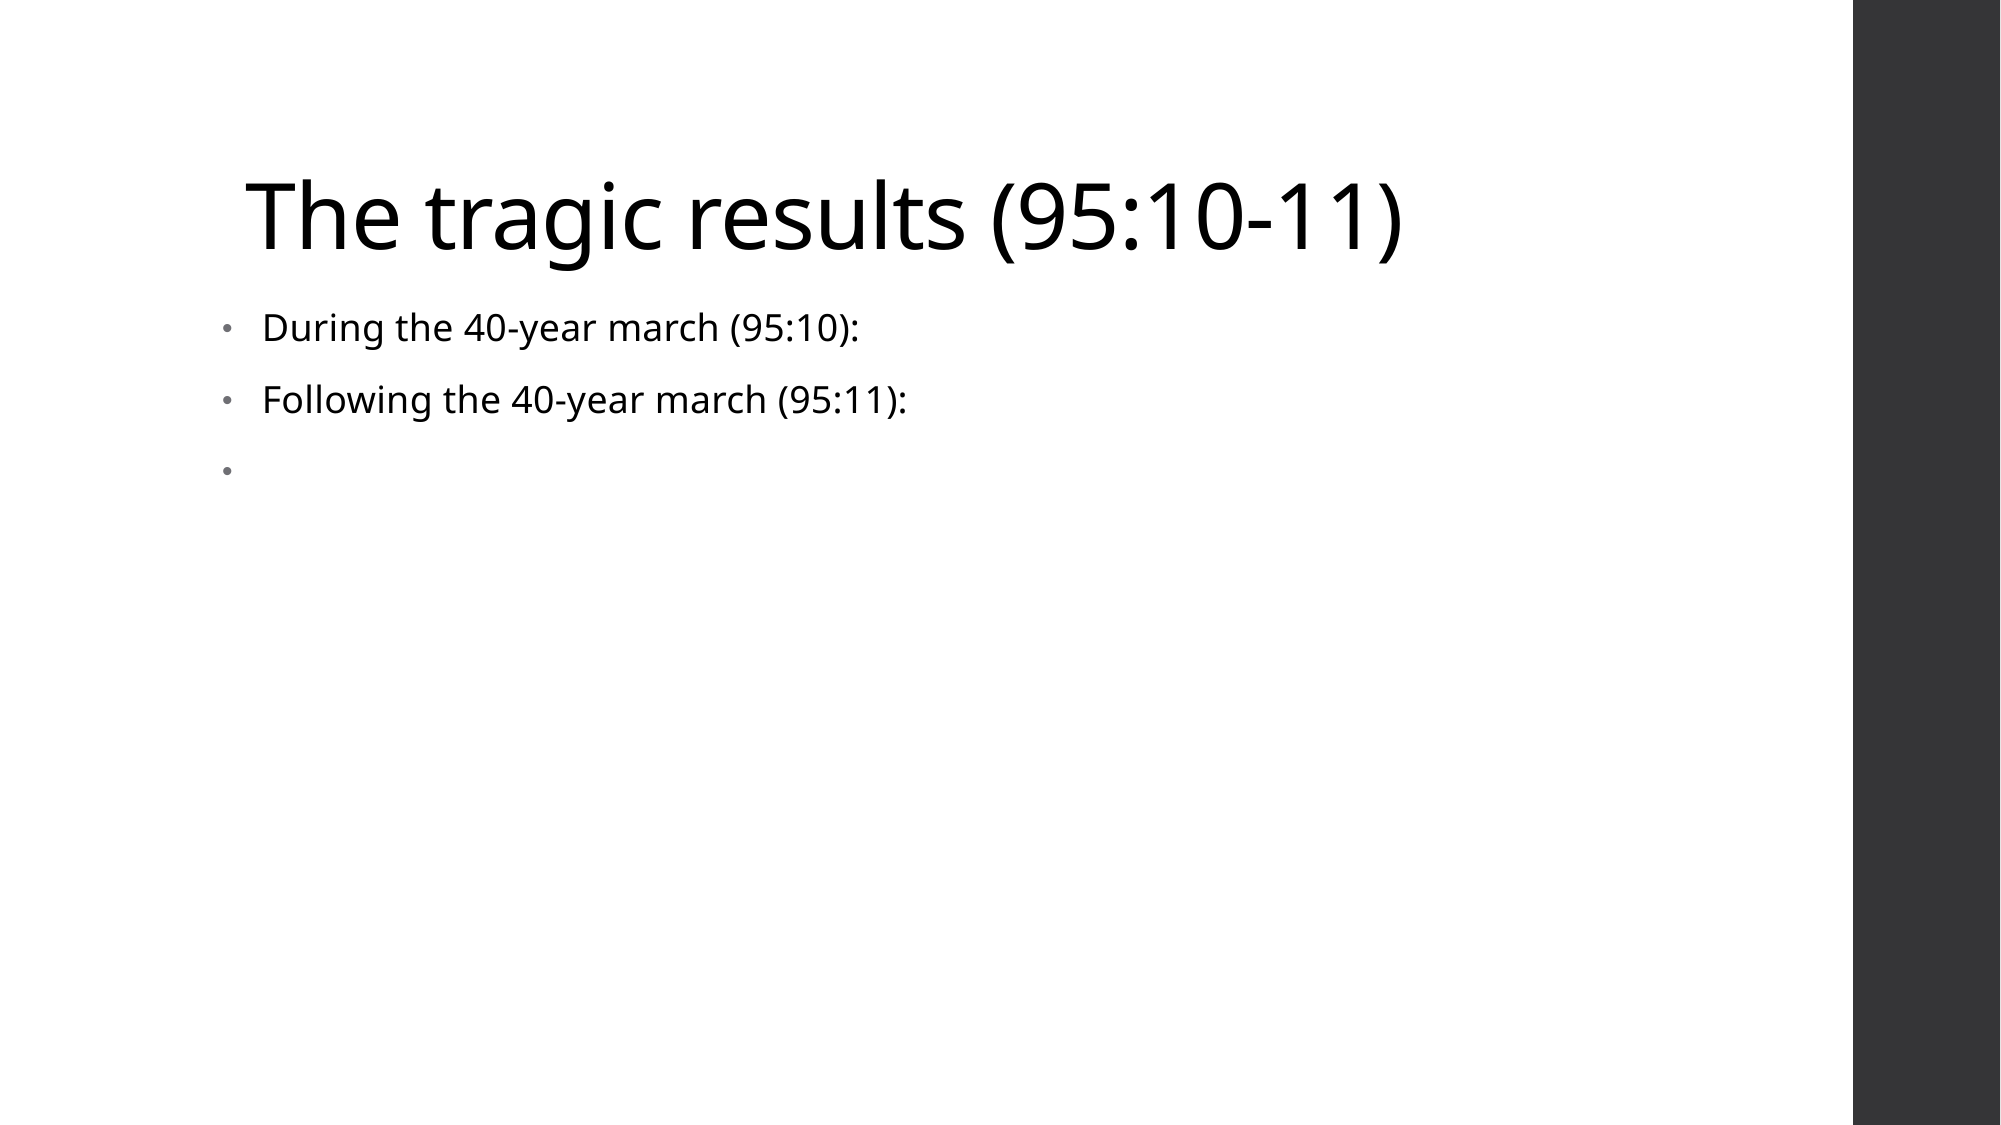

# The tragic results (95:10-11)
 During the 40-year march (95:10):
 Following the 40-year march (95:11):